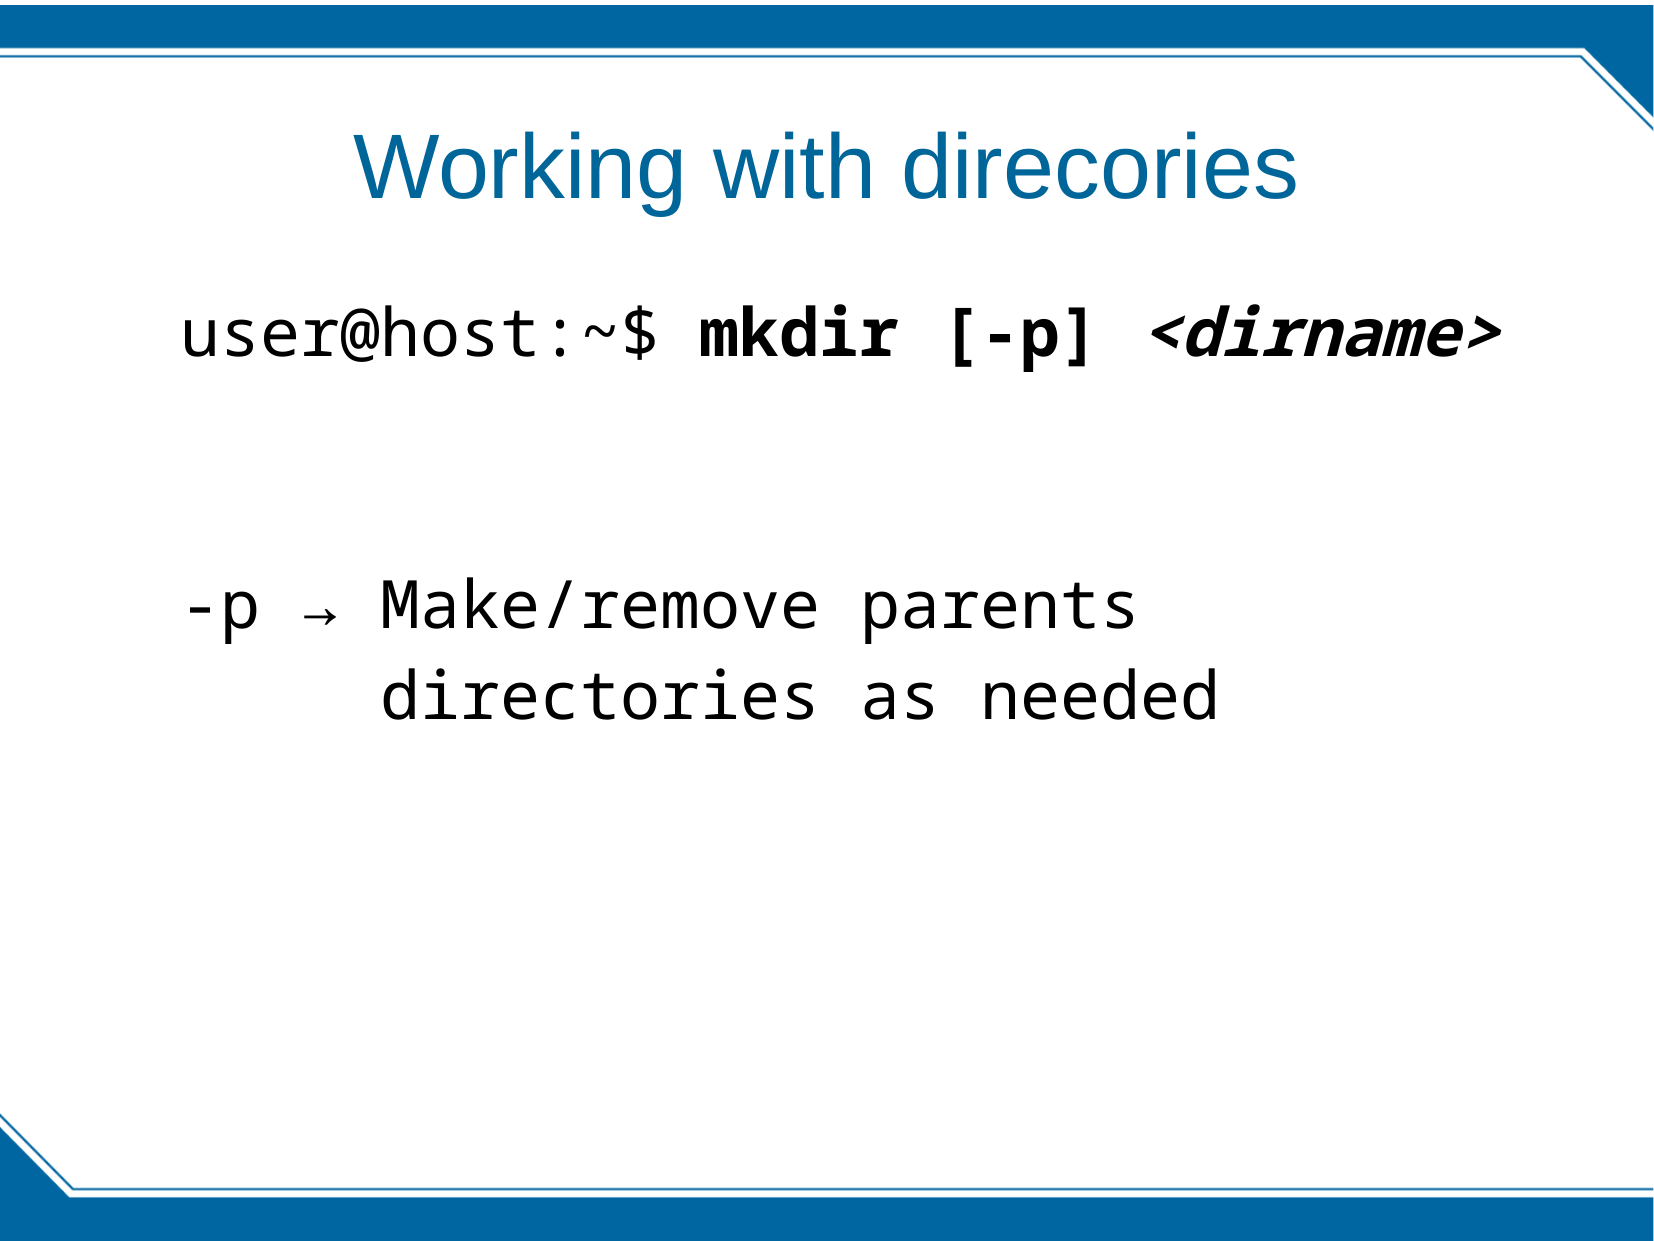

# Working with direcories
user@host:~$ mkdir [-p] <dirname>
-p → Make/remove parents
 directories as needed